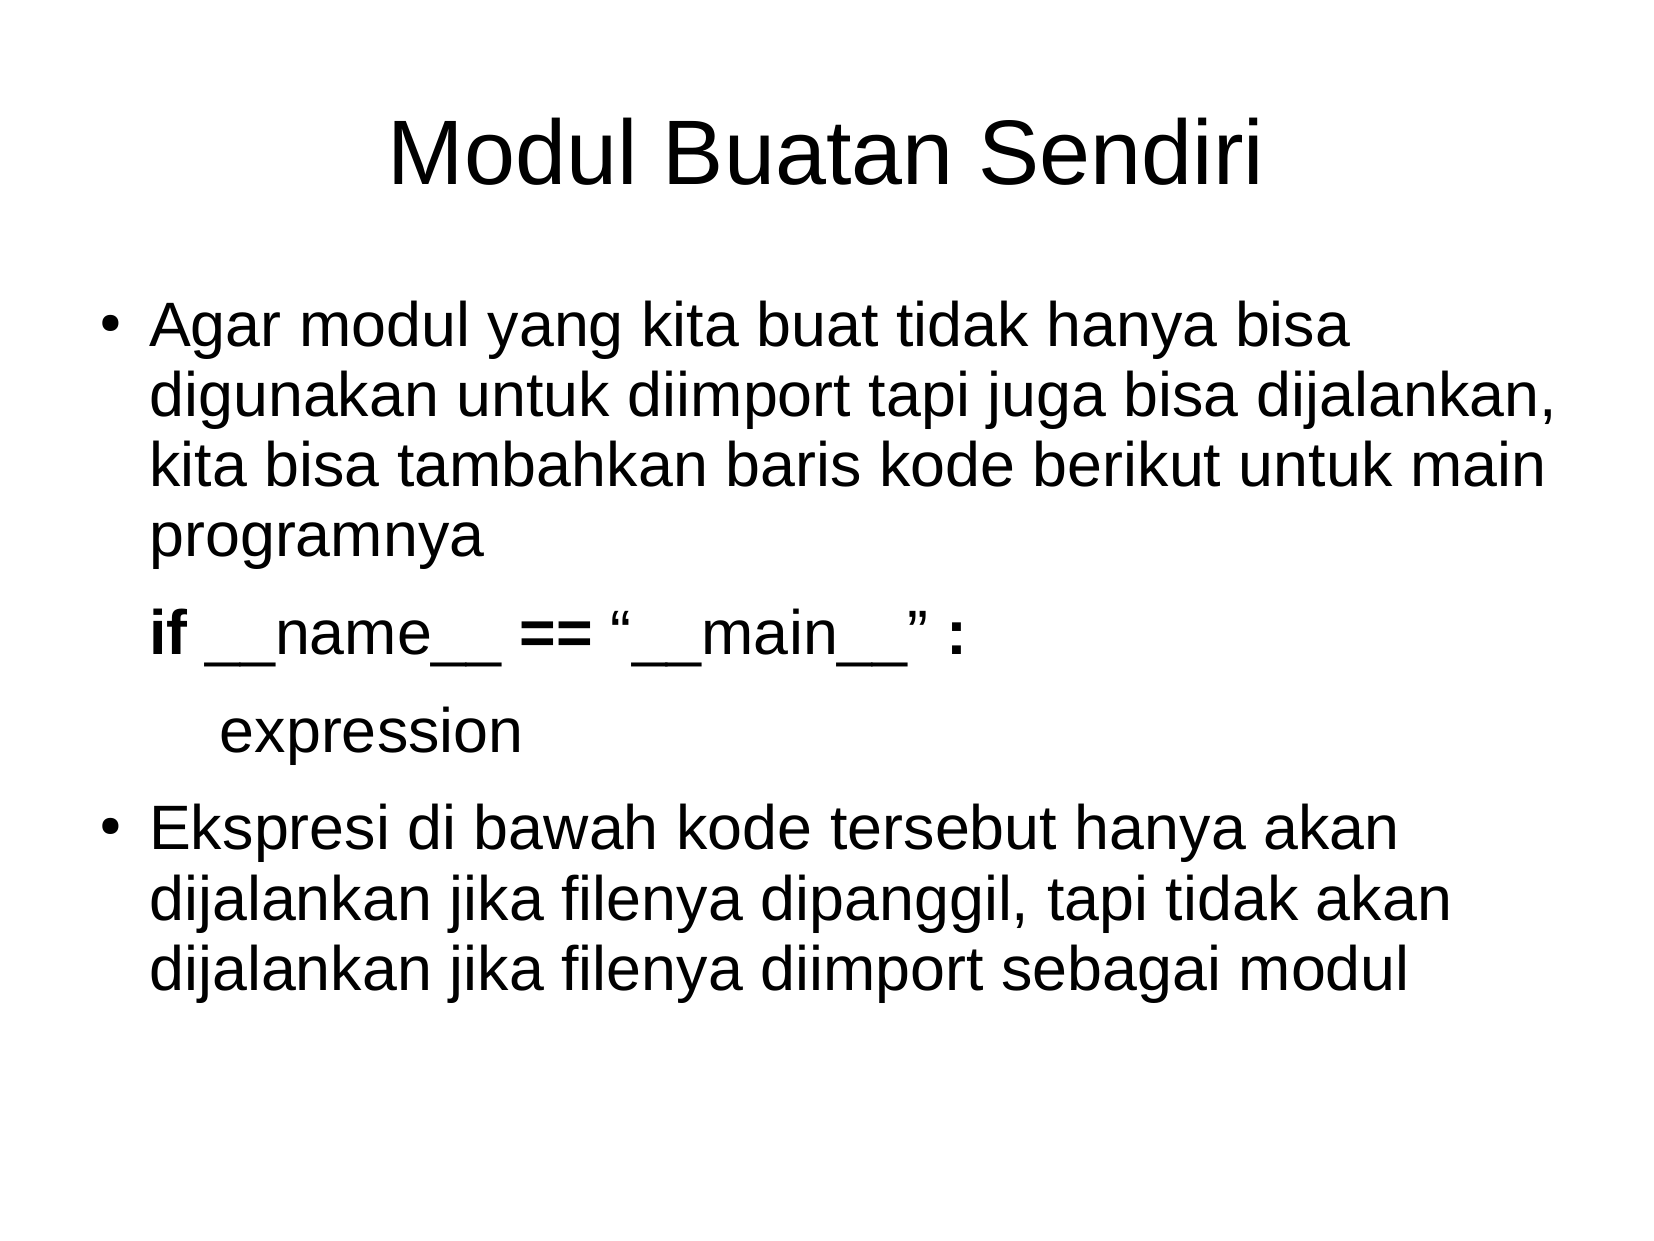

# Modul Buatan Sendiri
Agar modul yang kita buat tidak hanya bisa digunakan untuk diimport tapi juga bisa dijalankan, kita bisa tambahkan baris kode berikut untuk main programnya
if __name__ == “__main__” :
 		expression
Ekspresi di bawah kode tersebut hanya akan dijalankan jika filenya dipanggil, tapi tidak akan dijalankan jika filenya diimport sebagai modul